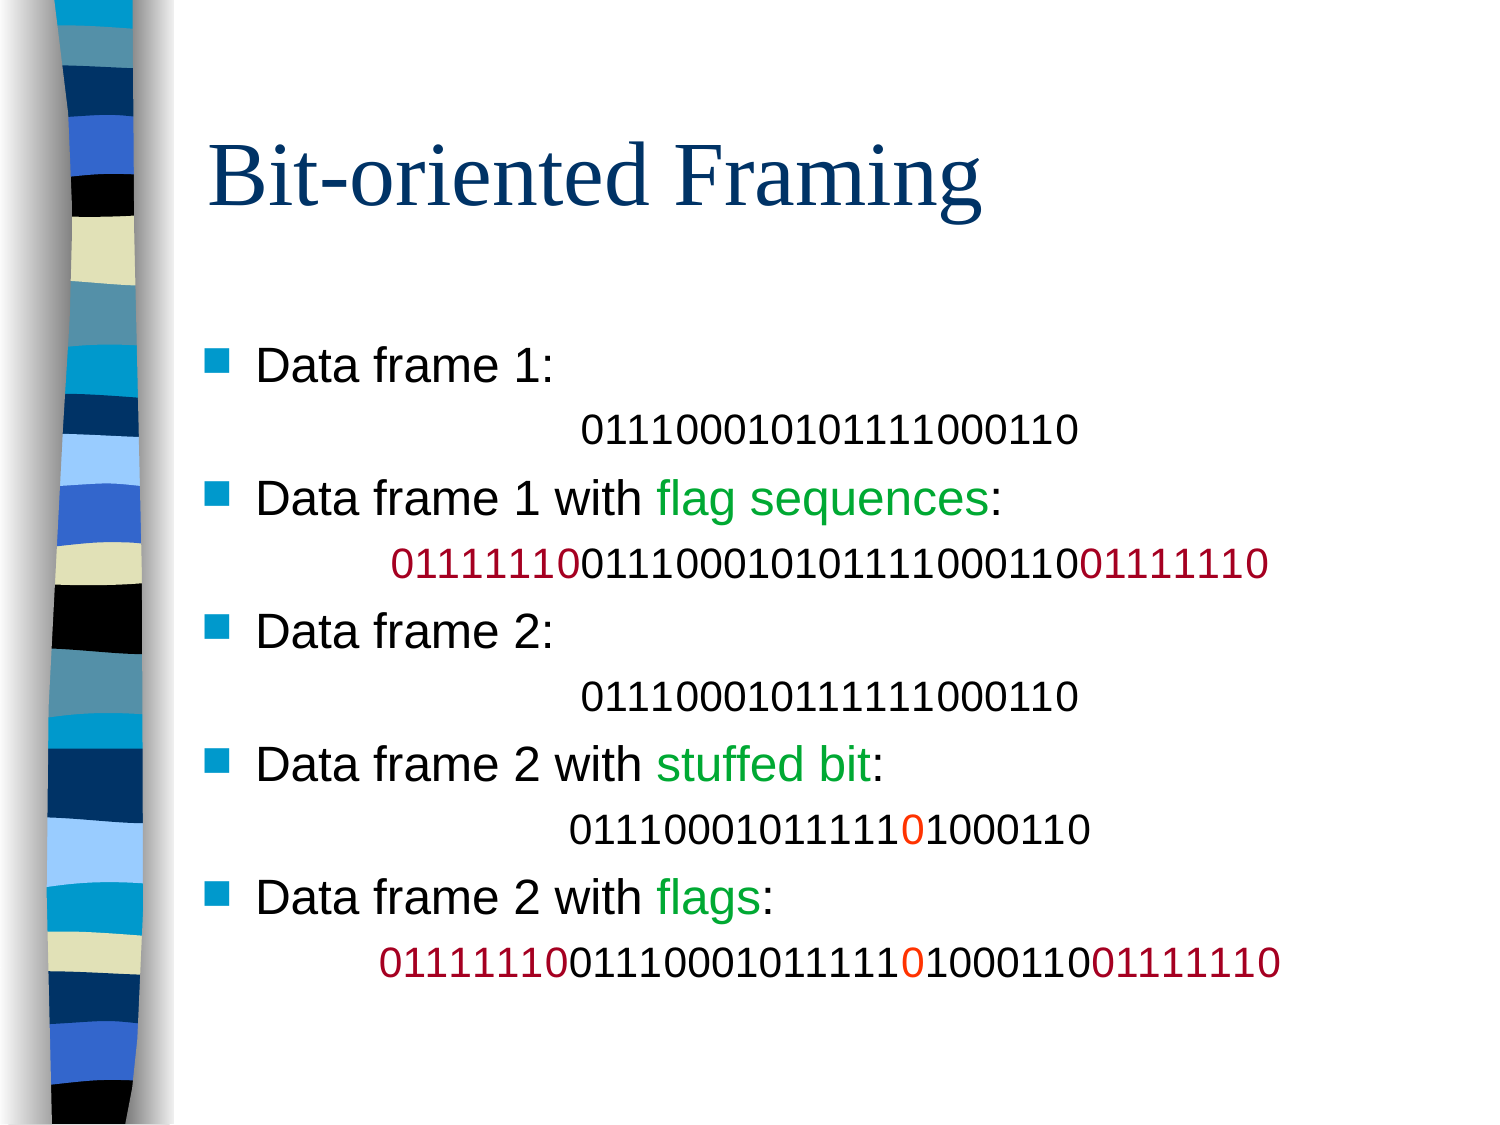

# Bit-oriented Framing
Data frame 1:
011100010101111000110
Data frame 1 with flag sequences:
0111111001110001010111100011001111110
Data frame 2:
011100010111111000110
Data frame 2 with stuffed bit:
0111000101111101000110
Data frame 2 with flags:
01111110011100010111110100011001111110